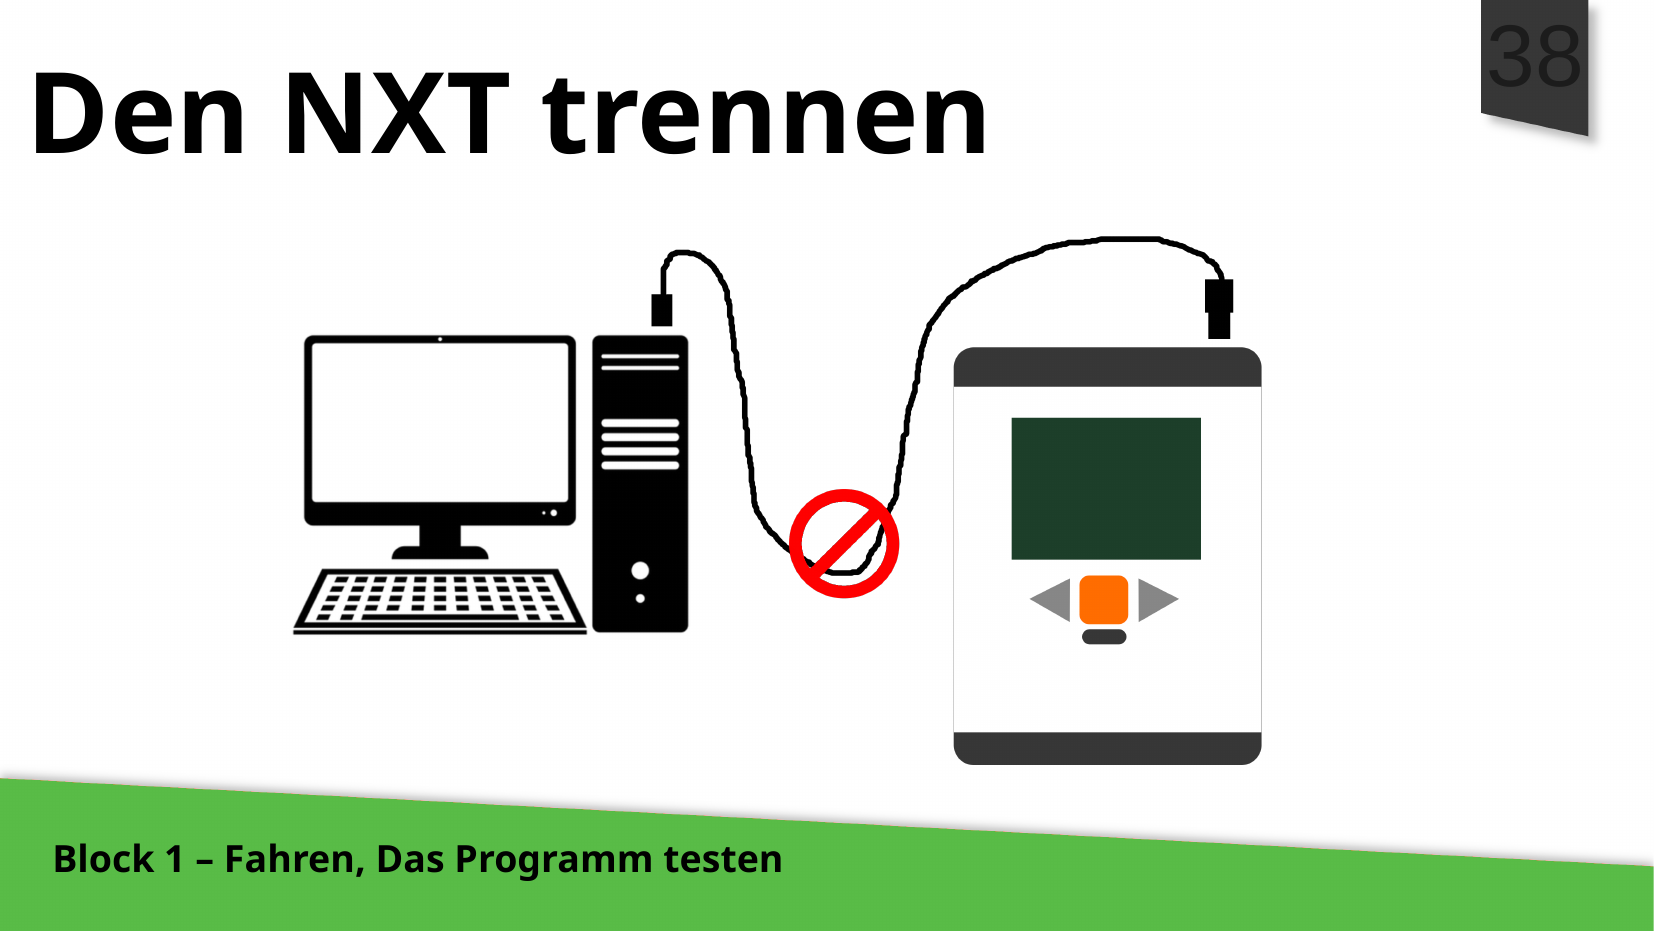

# Den NXT trennen
Block 1 – Fahren, Das Programm testen